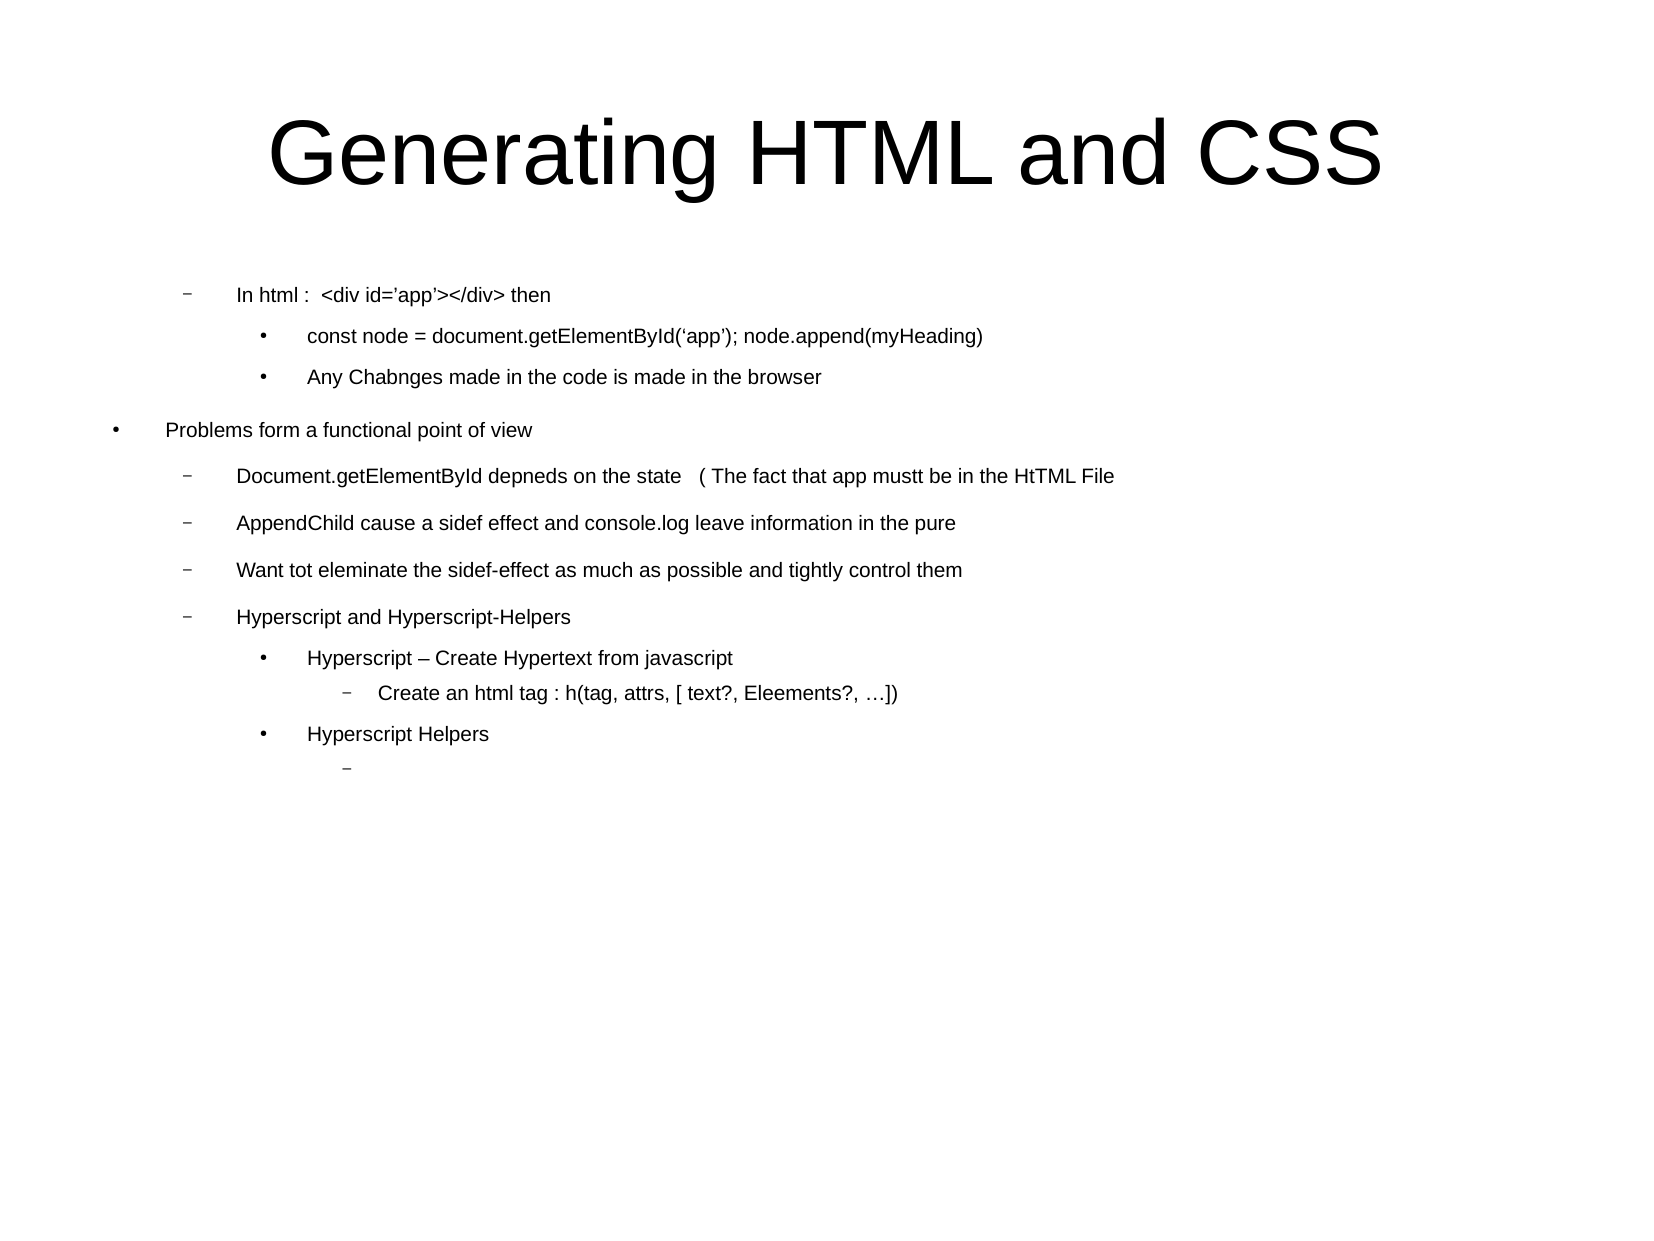

# Generating HTML and CSS
In html : <div id=’app’></div> then
const node = document.getElementById(‘app’); node.append(myHeading)
Any Chabnges made in the code is made in the browser
Problems form a functional point of view
Document.getElementById depneds on the state ( The fact that app mustt be in the HtTML File
AppendChild cause a sidef effect and console.log leave information in the pure
Want tot eleminate the sidef-effect as much as possible and tightly control them
Hyperscript and Hyperscript-Helpers
Hyperscript – Create Hypertext from javascript
Create an html tag : h(tag, attrs, [ text?, Eleements?, …])
Hyperscript Helpers